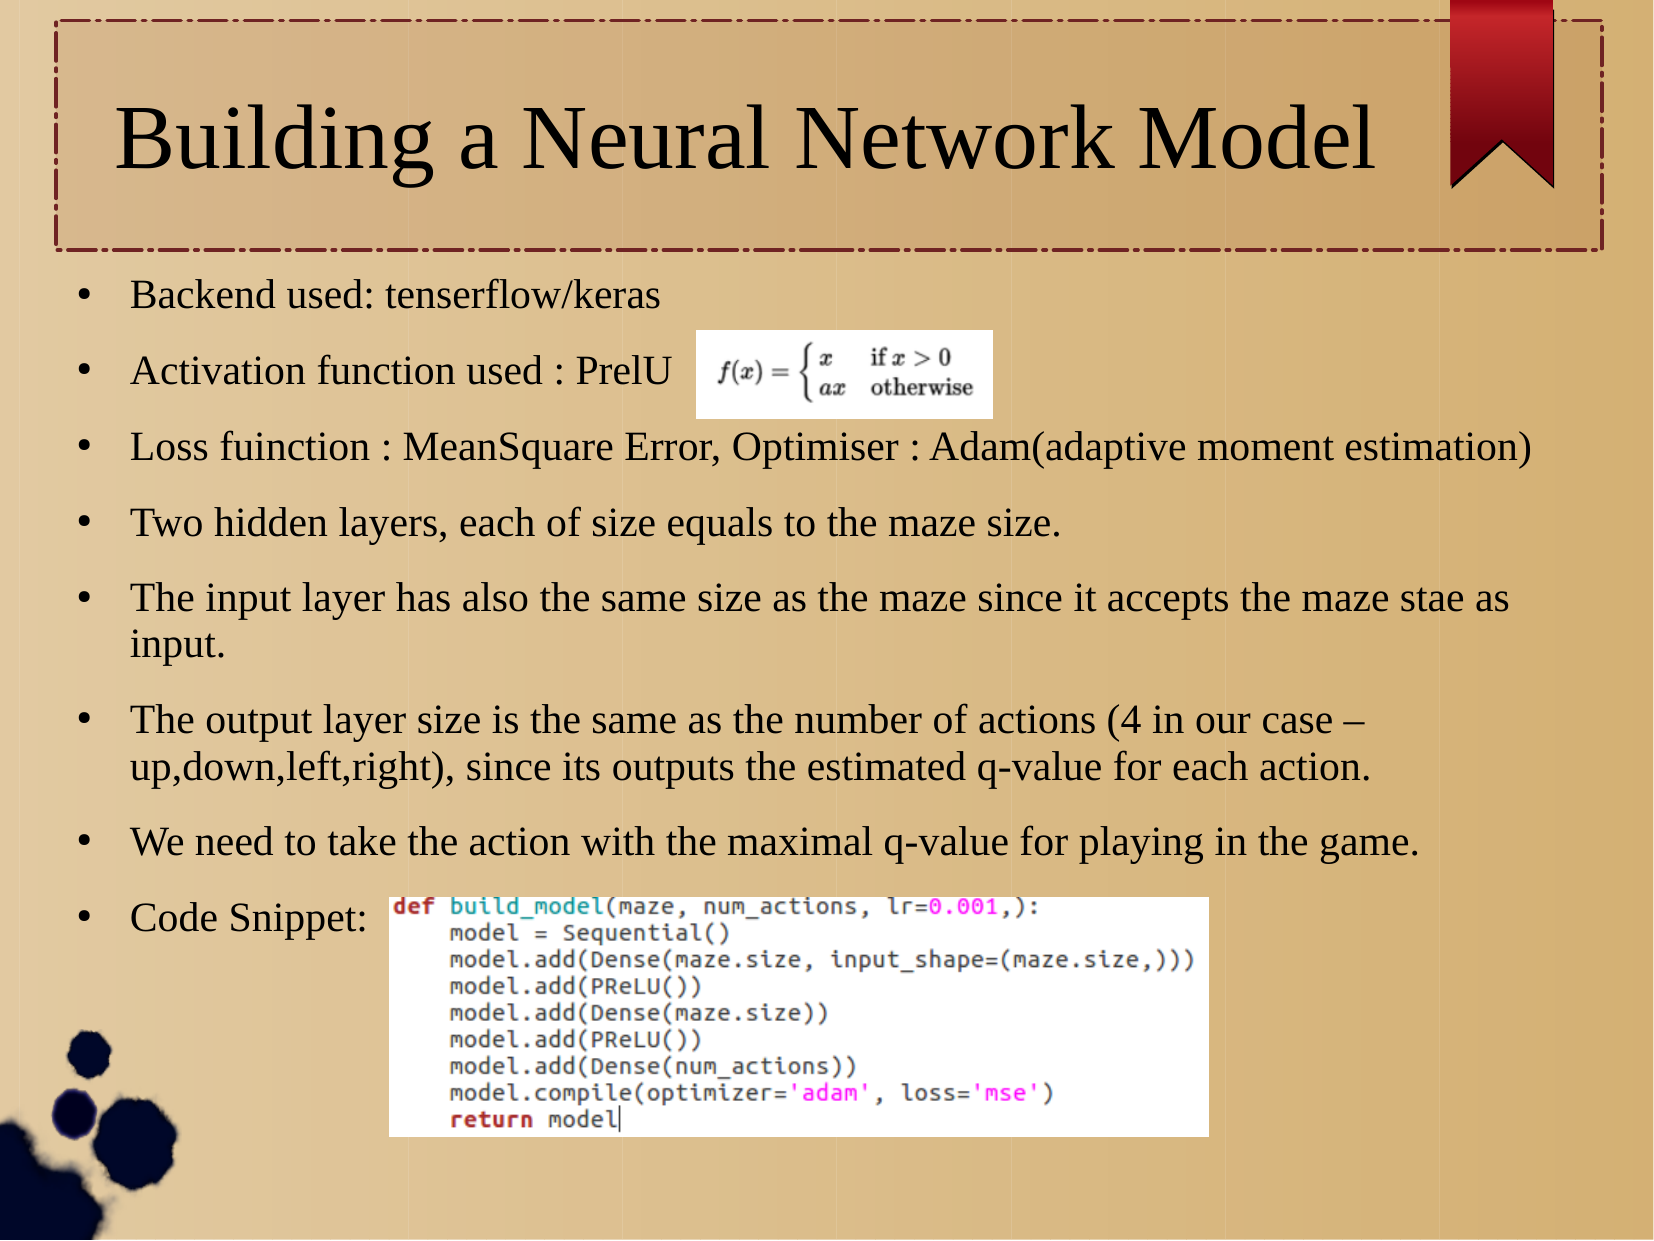

# Building a Neural Network Model
Backend used: tenserflow/keras
Activation function used : PrelU
Loss fuinction : MeanSquare Error, Optimiser : Adam(adaptive moment estimation)
Two hidden layers, each of size equals to the maze size.
The input layer has also the same size as the maze since it accepts the maze stae as input.
The output layer size is the same as the number of actions (4 in our case – up,down,left,right), since its outputs the estimated q-value for each action.
We need to take the action with the maximal q-value for playing in the game.
Code Snippet: